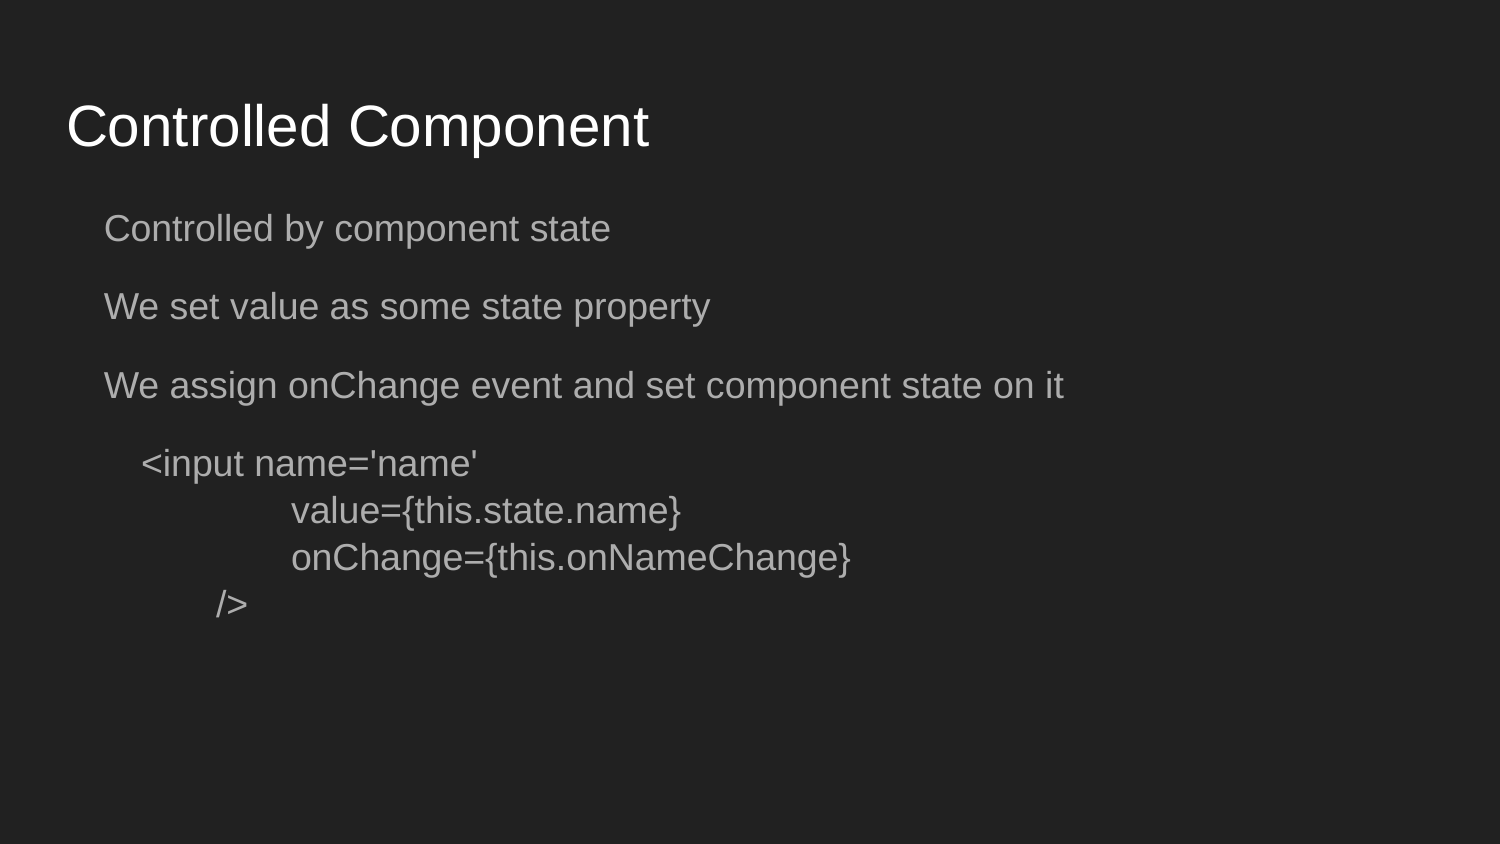

# Controlled Component
Controlled by component state
We set value as some state property
We assign onChange event and set component state on it
	<input name='name'
 		value={this.state.name}
 		onChange={this.onNameChange}
 	/>